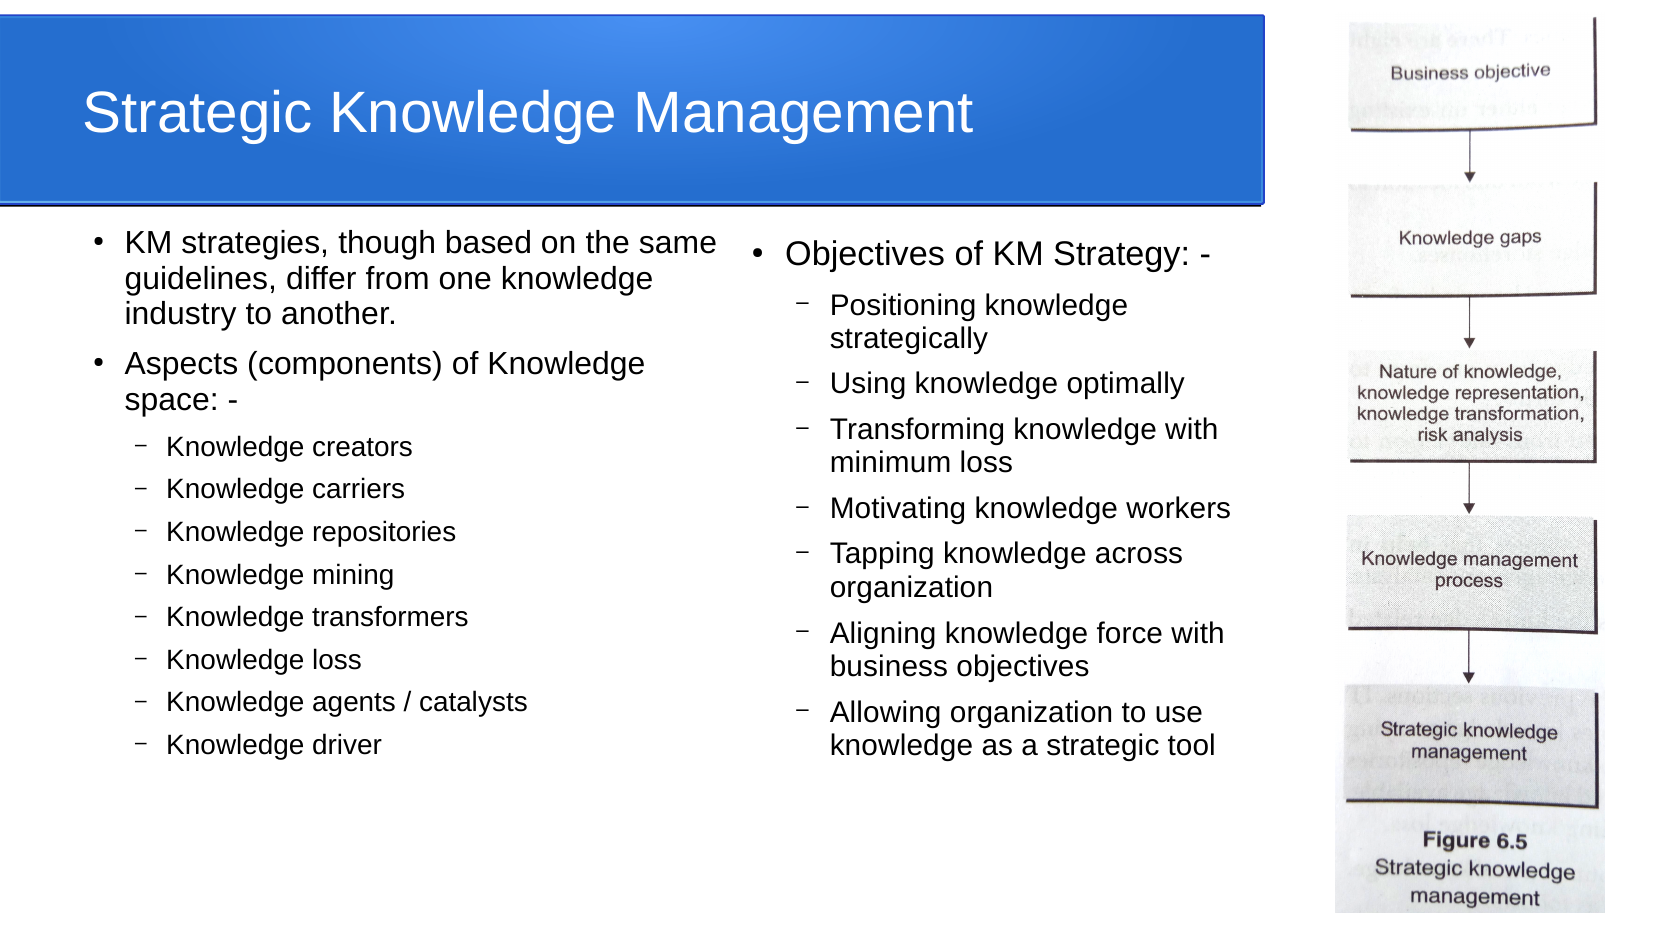

# Strategic Knowledge Management
KM strategies, though based on the same guidelines, differ from one knowledge industry to another.
Aspects (components) of Knowledge space: -
Knowledge creators
Knowledge carriers
Knowledge repositories
Knowledge mining
Knowledge transformers
Knowledge loss
Knowledge agents / catalysts
Knowledge driver
Objectives of KM Strategy: -
Positioning knowledge strategically
Using knowledge optimally
Transforming knowledge with minimum loss
Motivating knowledge workers
Tapping knowledge across organization
Aligning knowledge force with business objectives
Allowing organization to use knowledge as a strategic tool